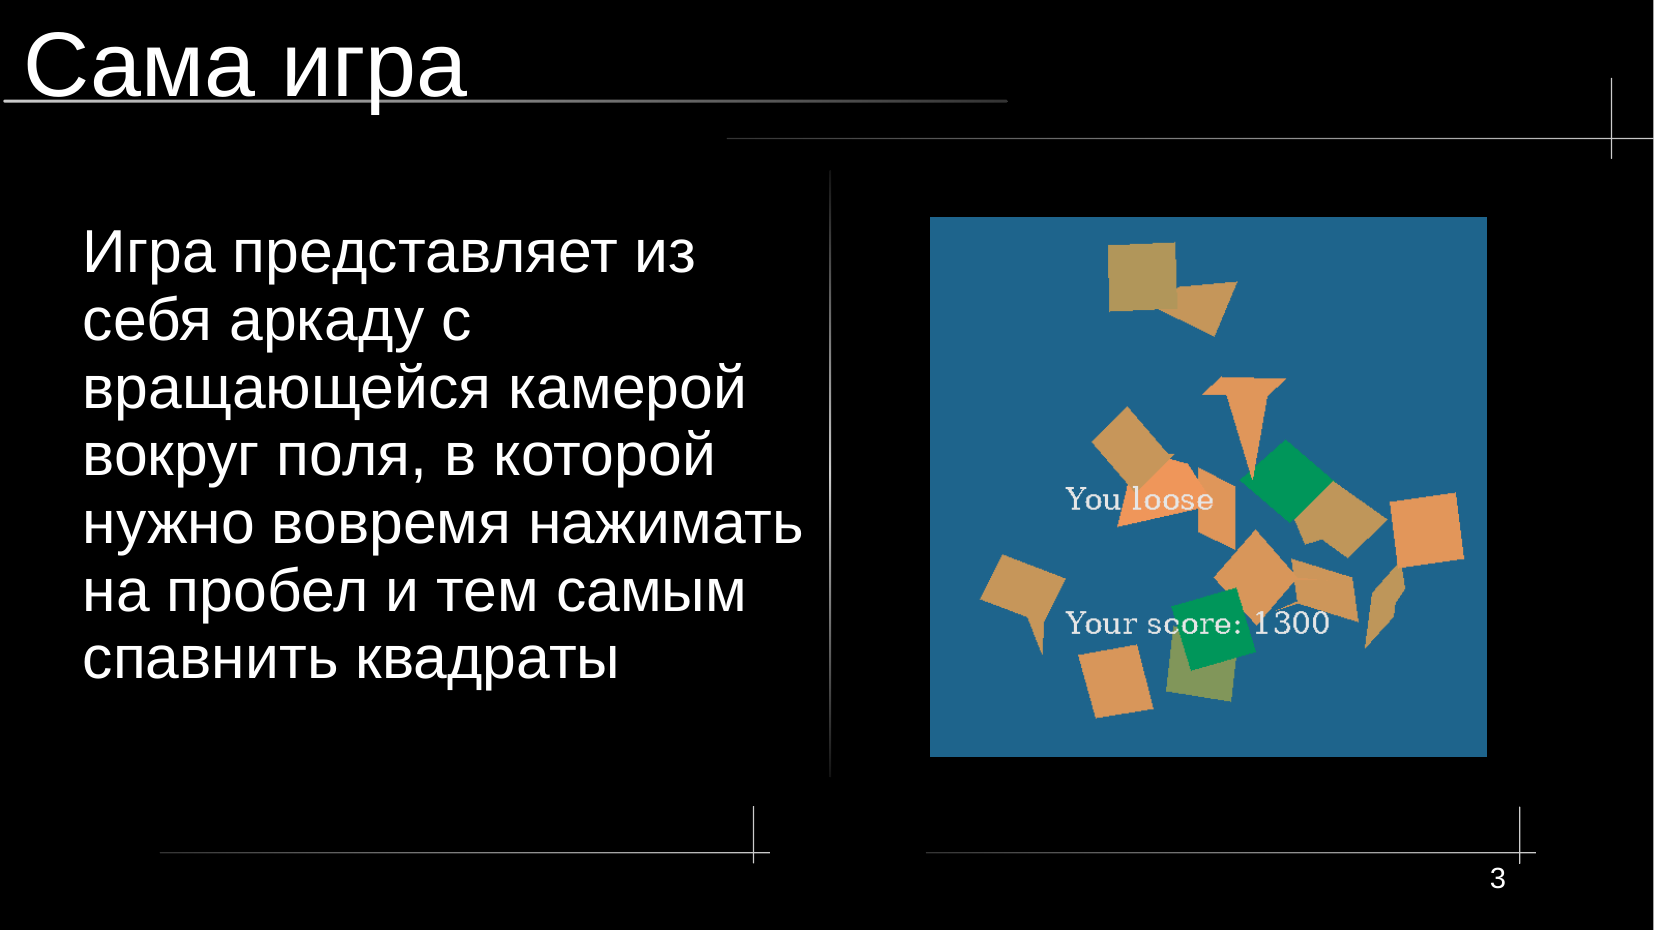

# Сама игра
Игра представляет из себя аркаду с вращающейся камерой вокруг поля, в которой нужно вовремя нажимать на пробел и тем самым спавнить квадраты
3